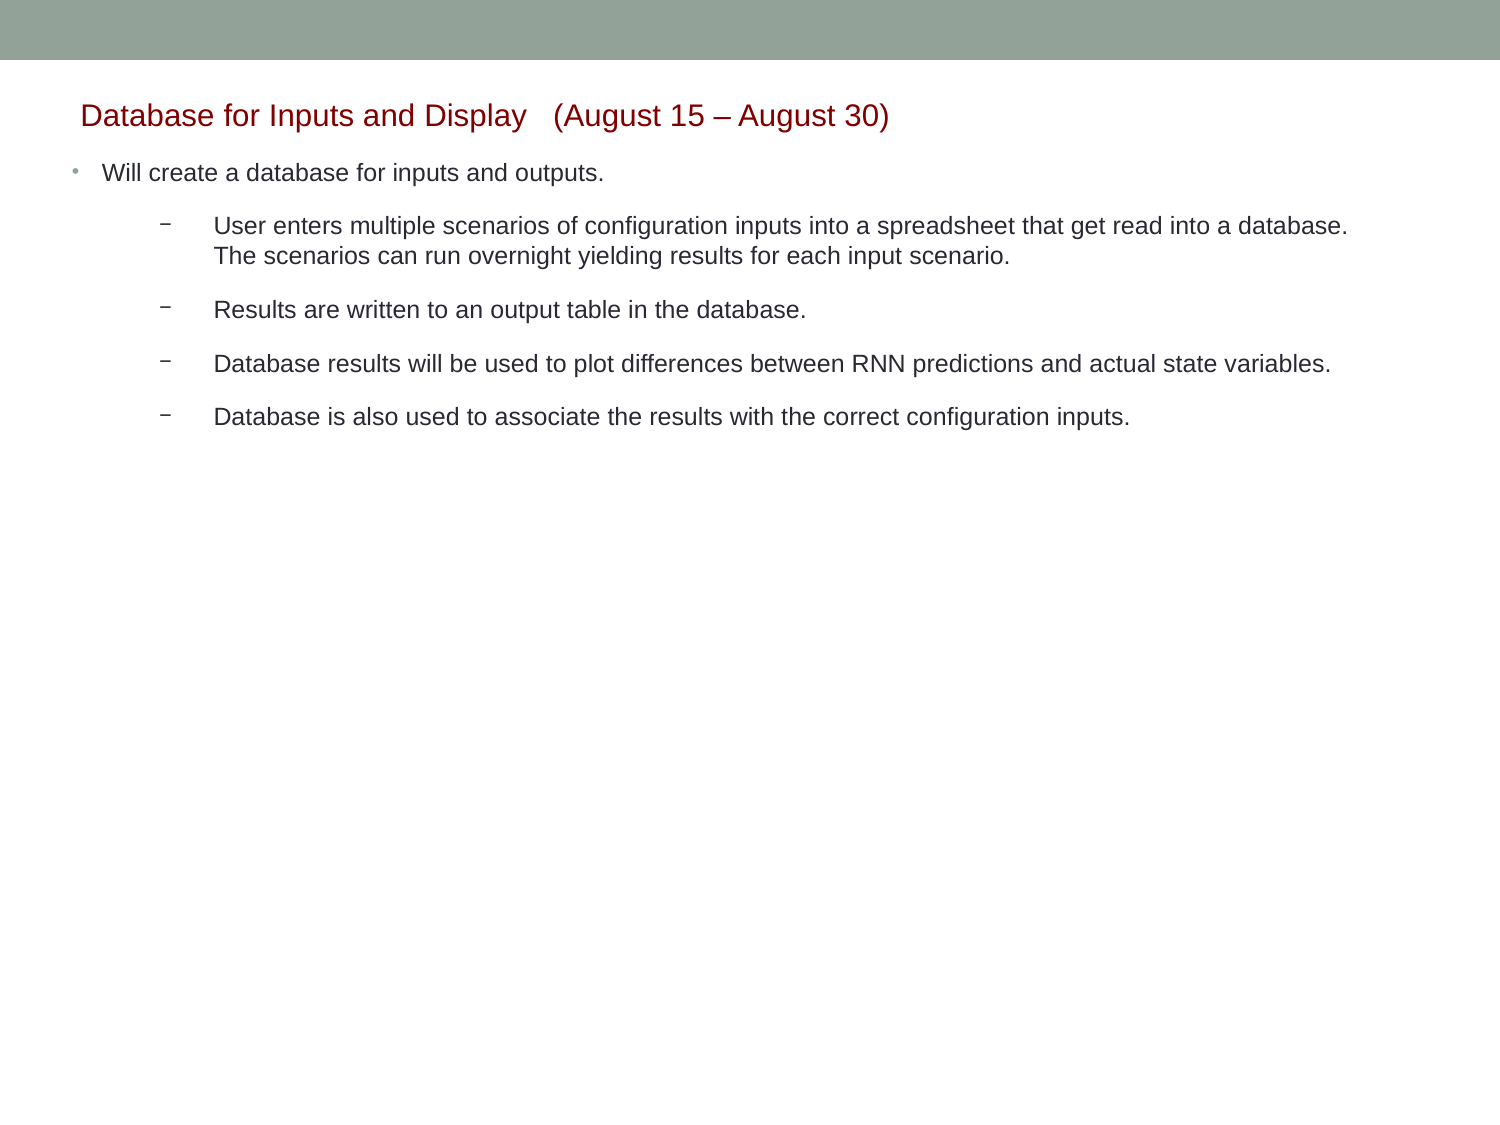

# Database for Inputs and Display (August 15 – August 30)
Will create a database for inputs and outputs.
User enters multiple scenarios of configuration inputs into a spreadsheet that get read into a database. The scenarios can run overnight yielding results for each input scenario.
Results are written to an output table in the database.
Database results will be used to plot differences between RNN predictions and actual state variables.
Database is also used to associate the results with the correct configuration inputs.